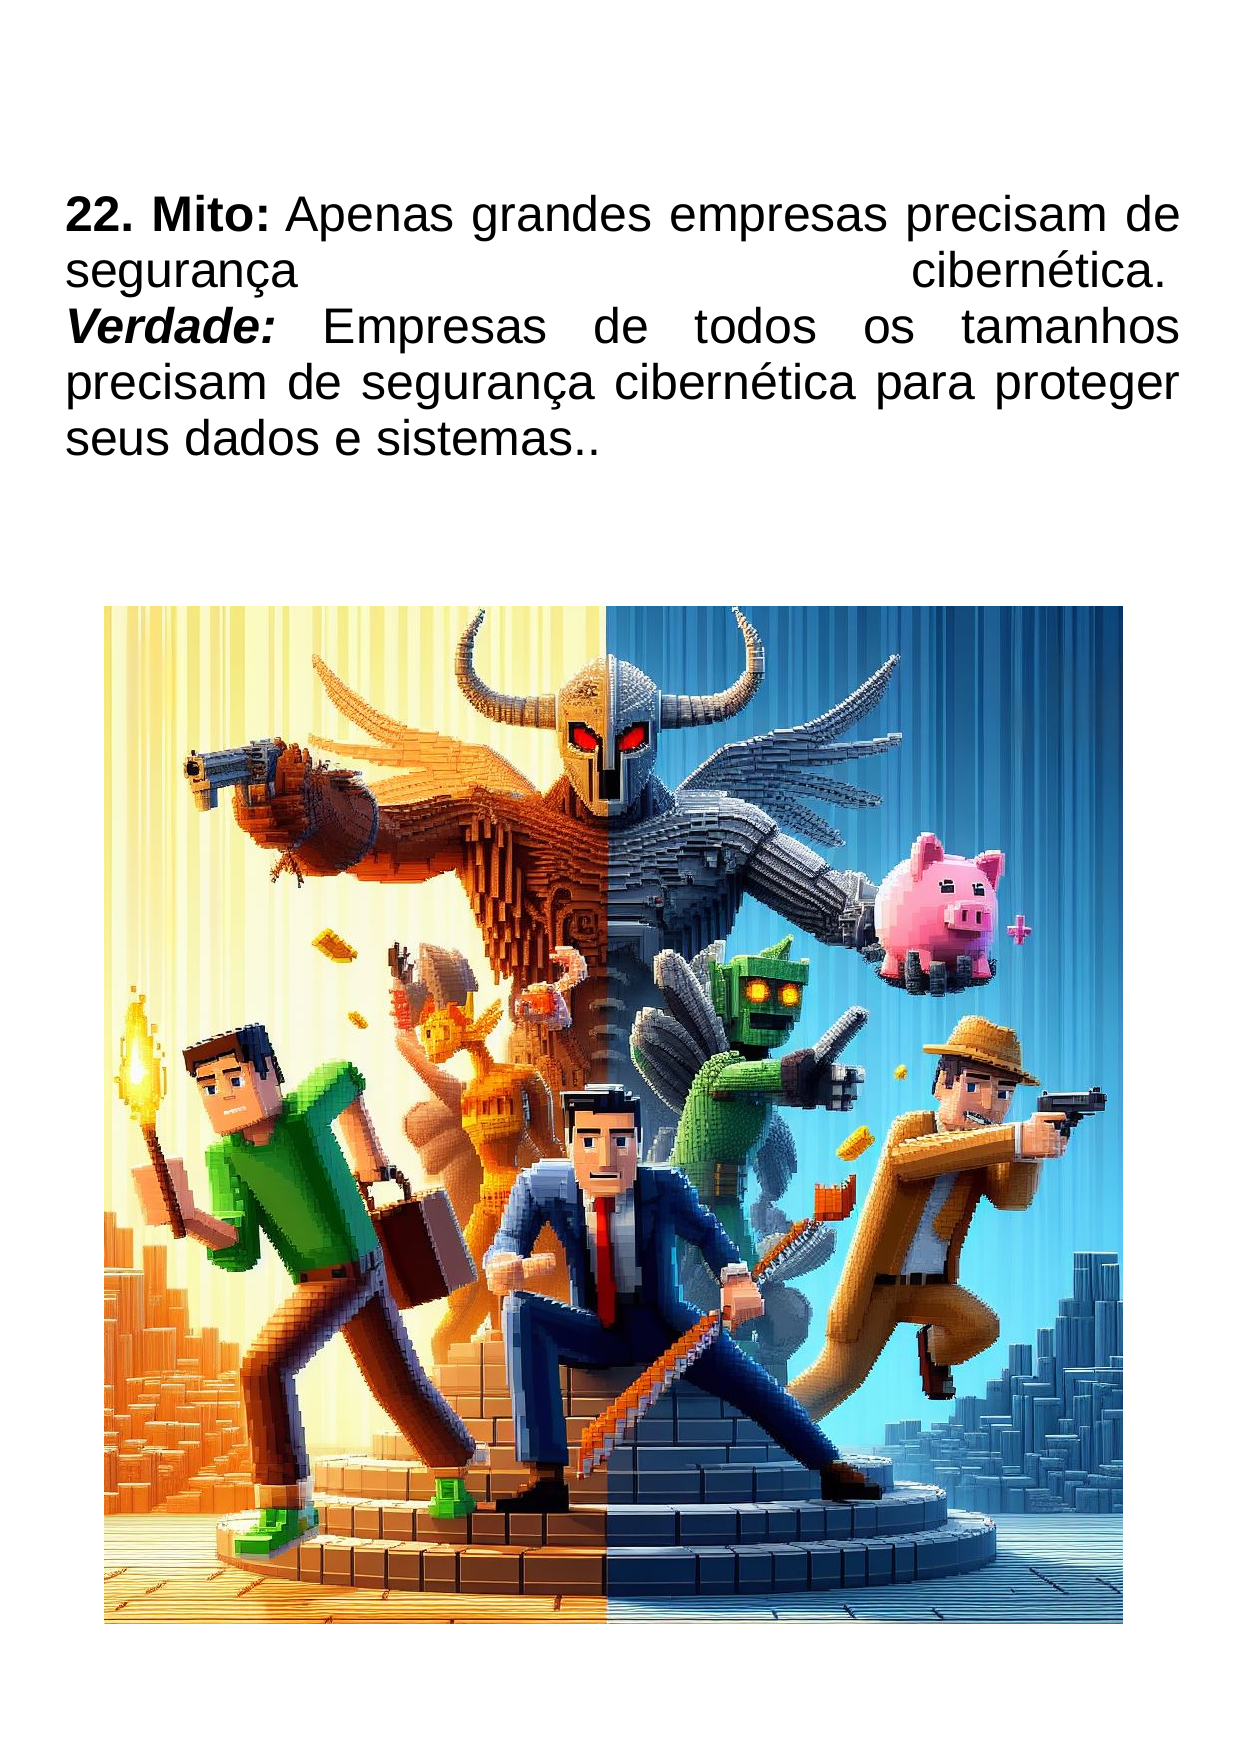

# 22. Mito: Apenas grandes empresas precisam de segurança cibernética.  Verdade: Empresas de todos os tamanhos precisam de segurança cibernética para proteger seus dados e sistemas..